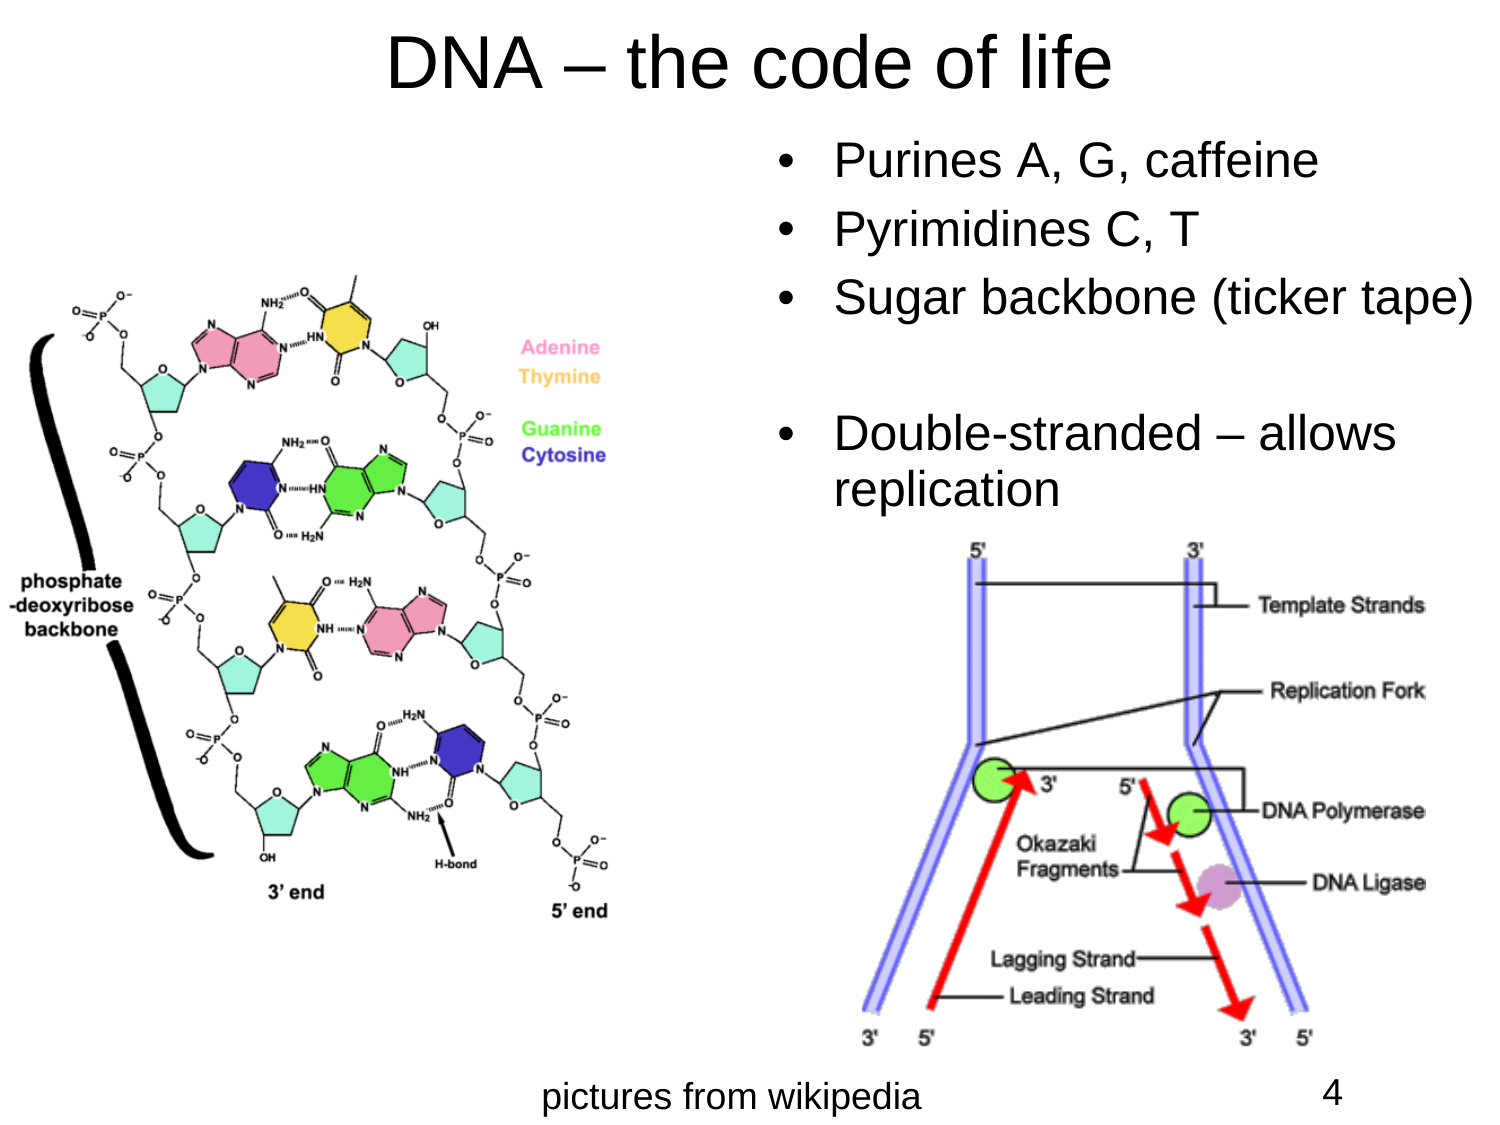

# DNA – the code of life
Purines A, G, caffeine
Pyrimidines C, T
Sugar backbone (ticker tape)
Double-stranded – allows replication
pictures from wikipedia
4